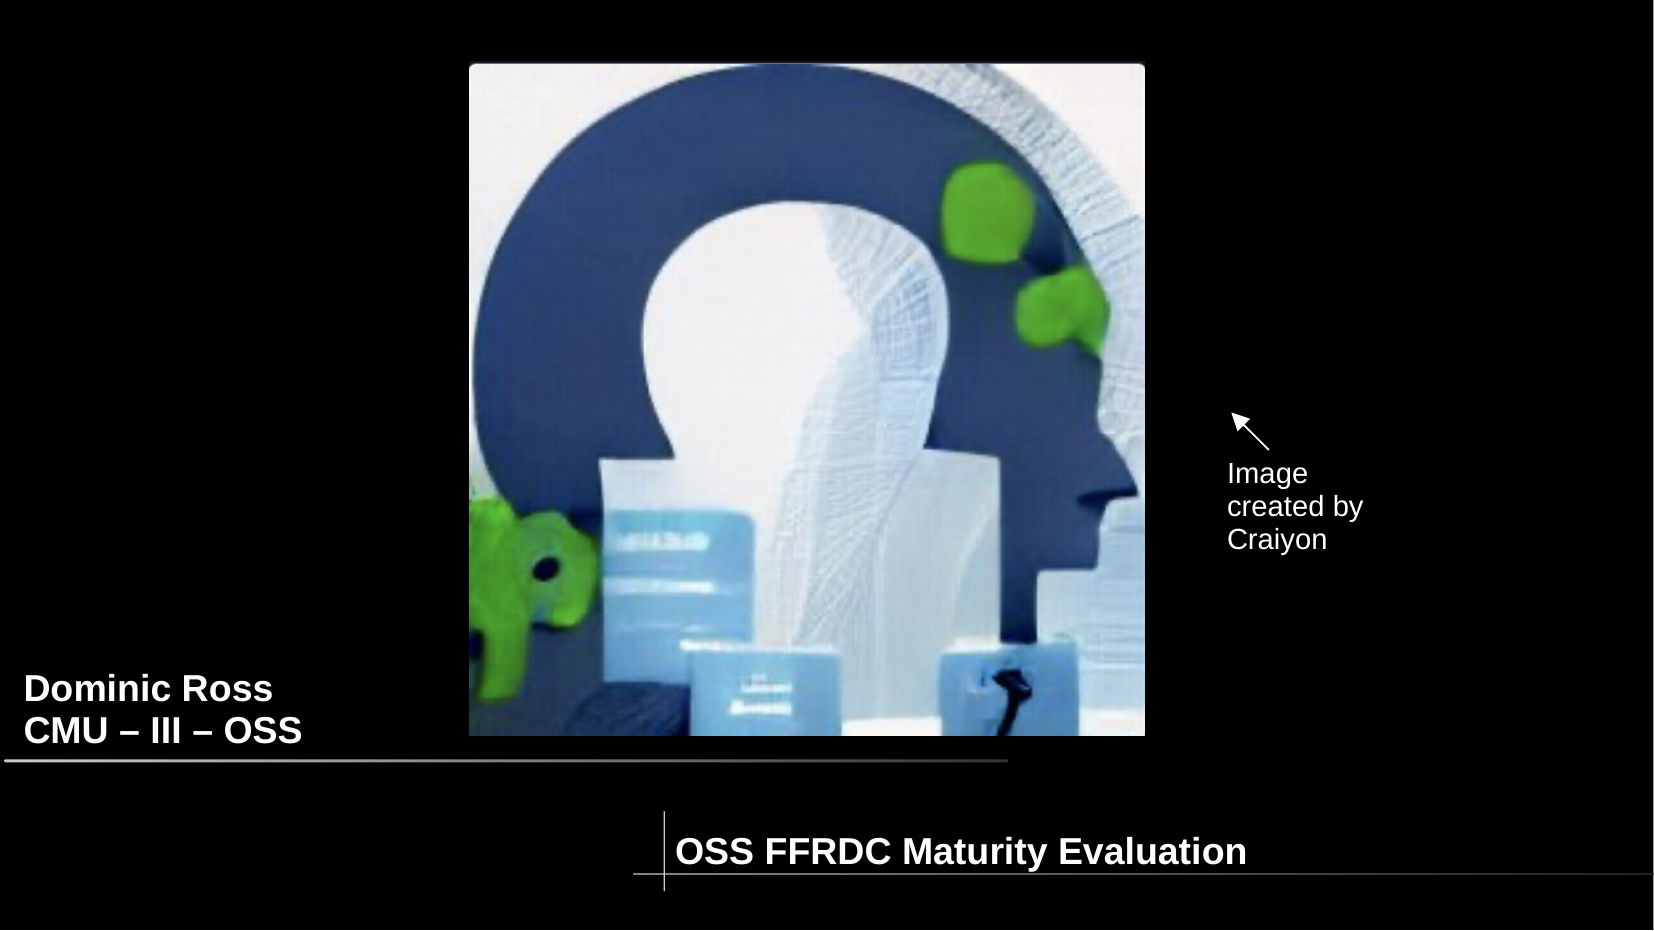

Image
created by
Craiyon
# Dominic Ross CMU – III – OSS
OSS FFRDC Maturity Evaluation